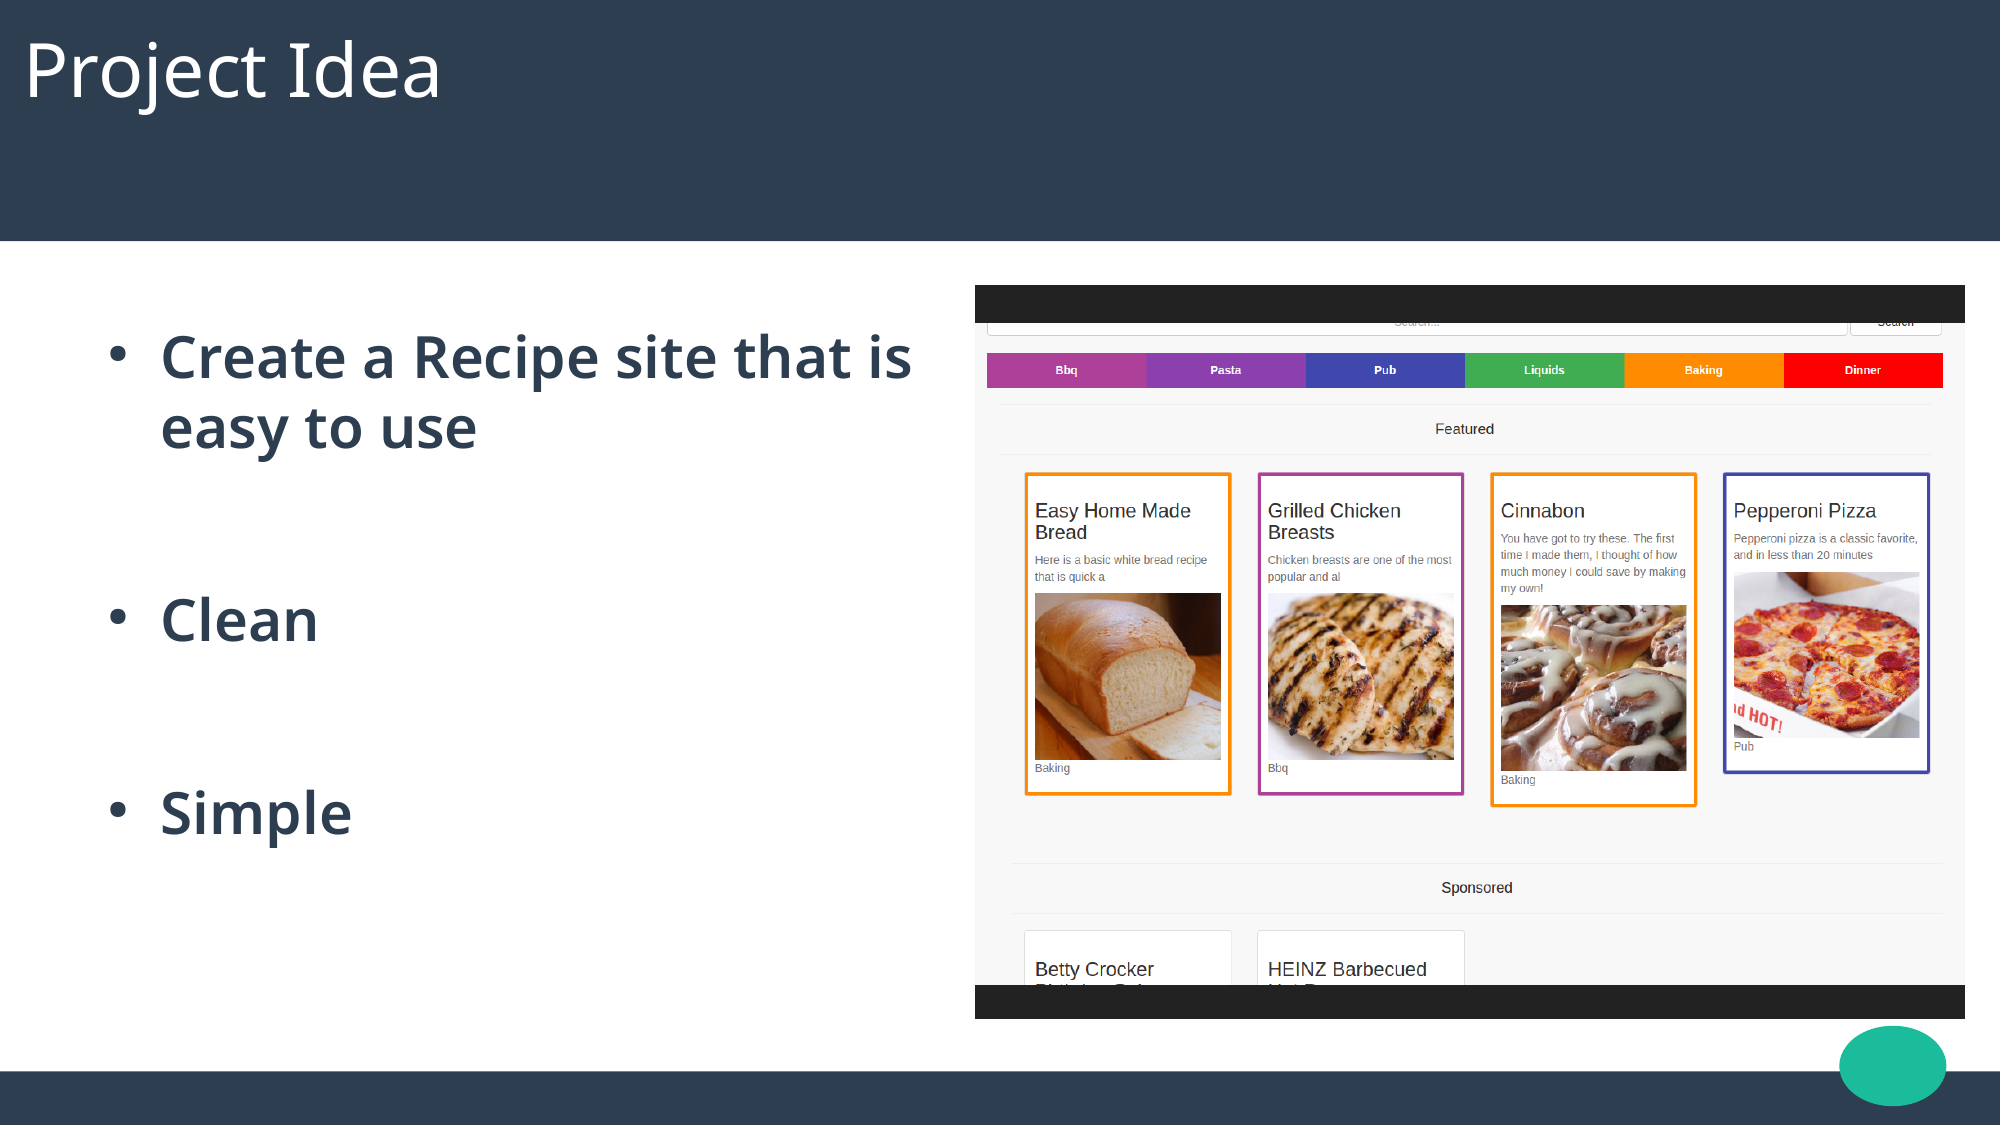

# Project Idea
Create a Recipe site that is easy to use
Clean
Simple